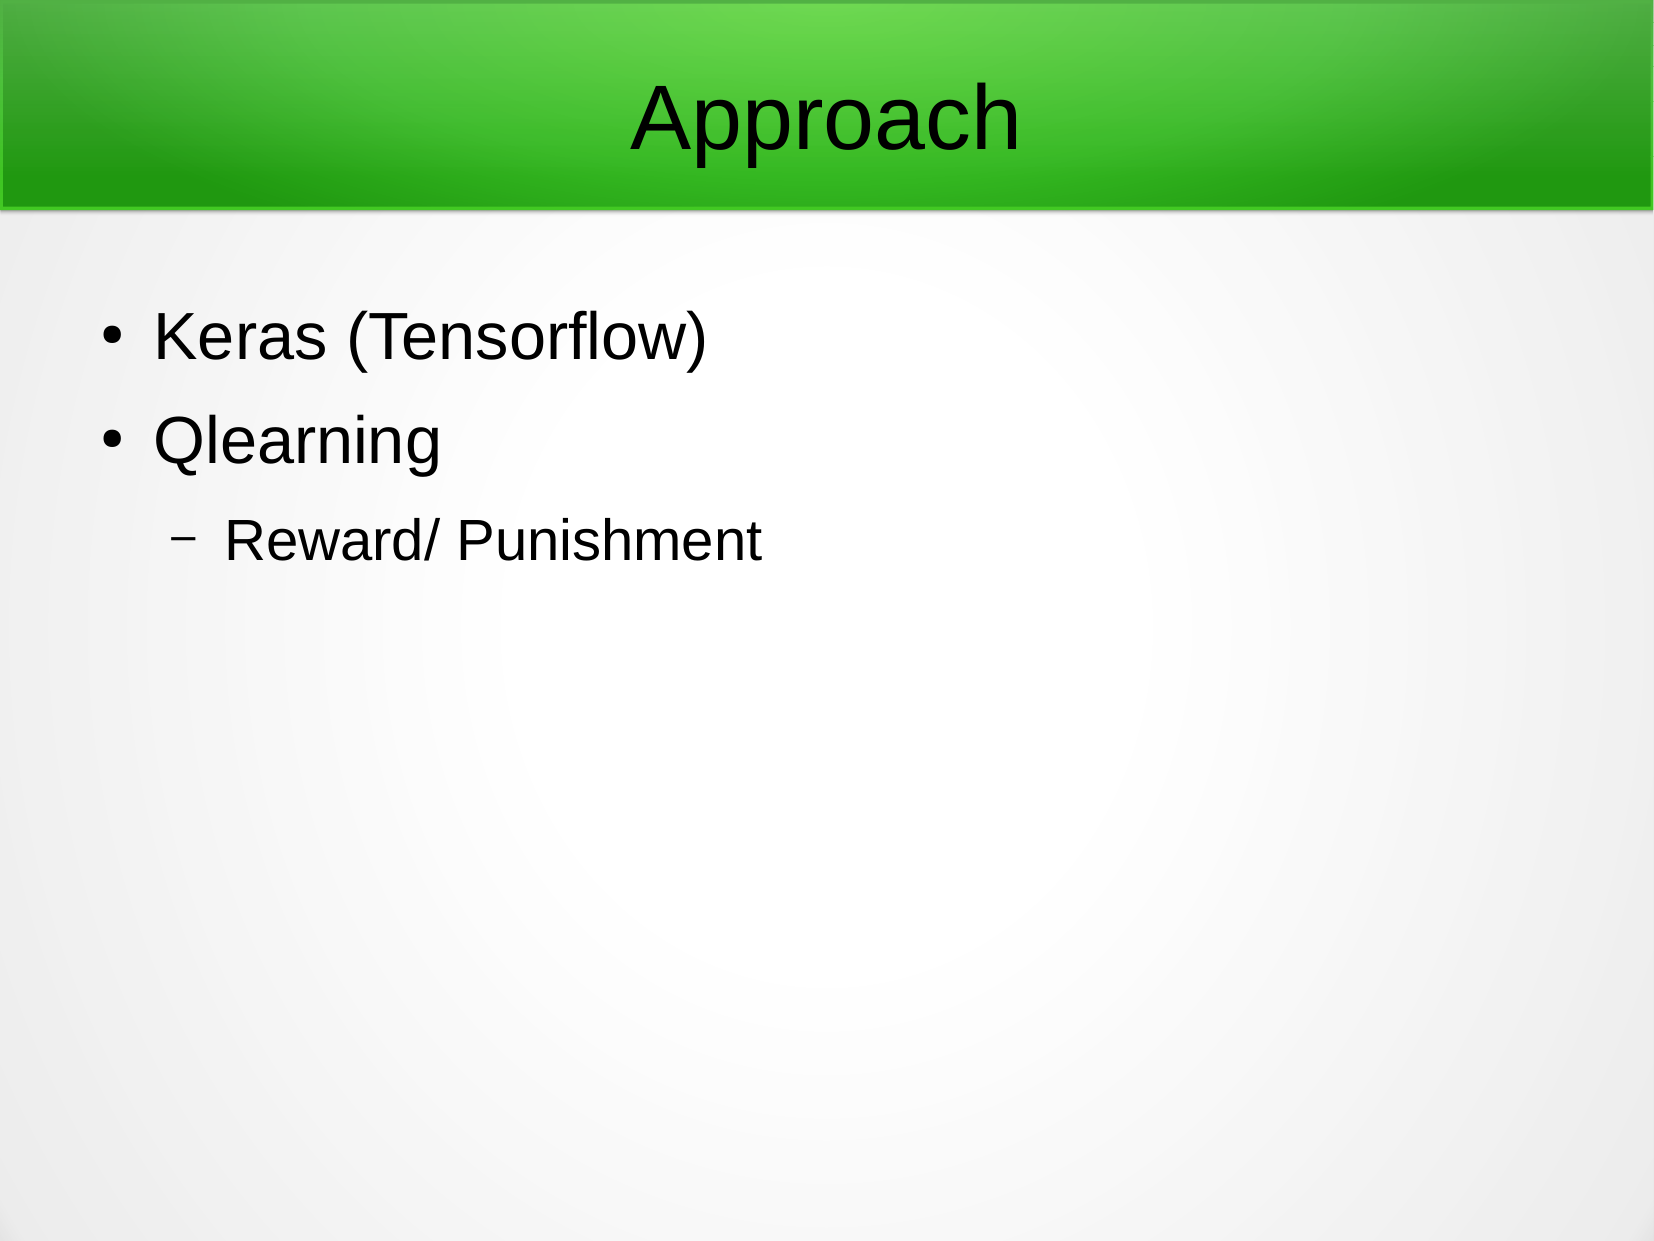

# Approach
Keras (Tensorflow)
Qlearning
Reward/ Punishment